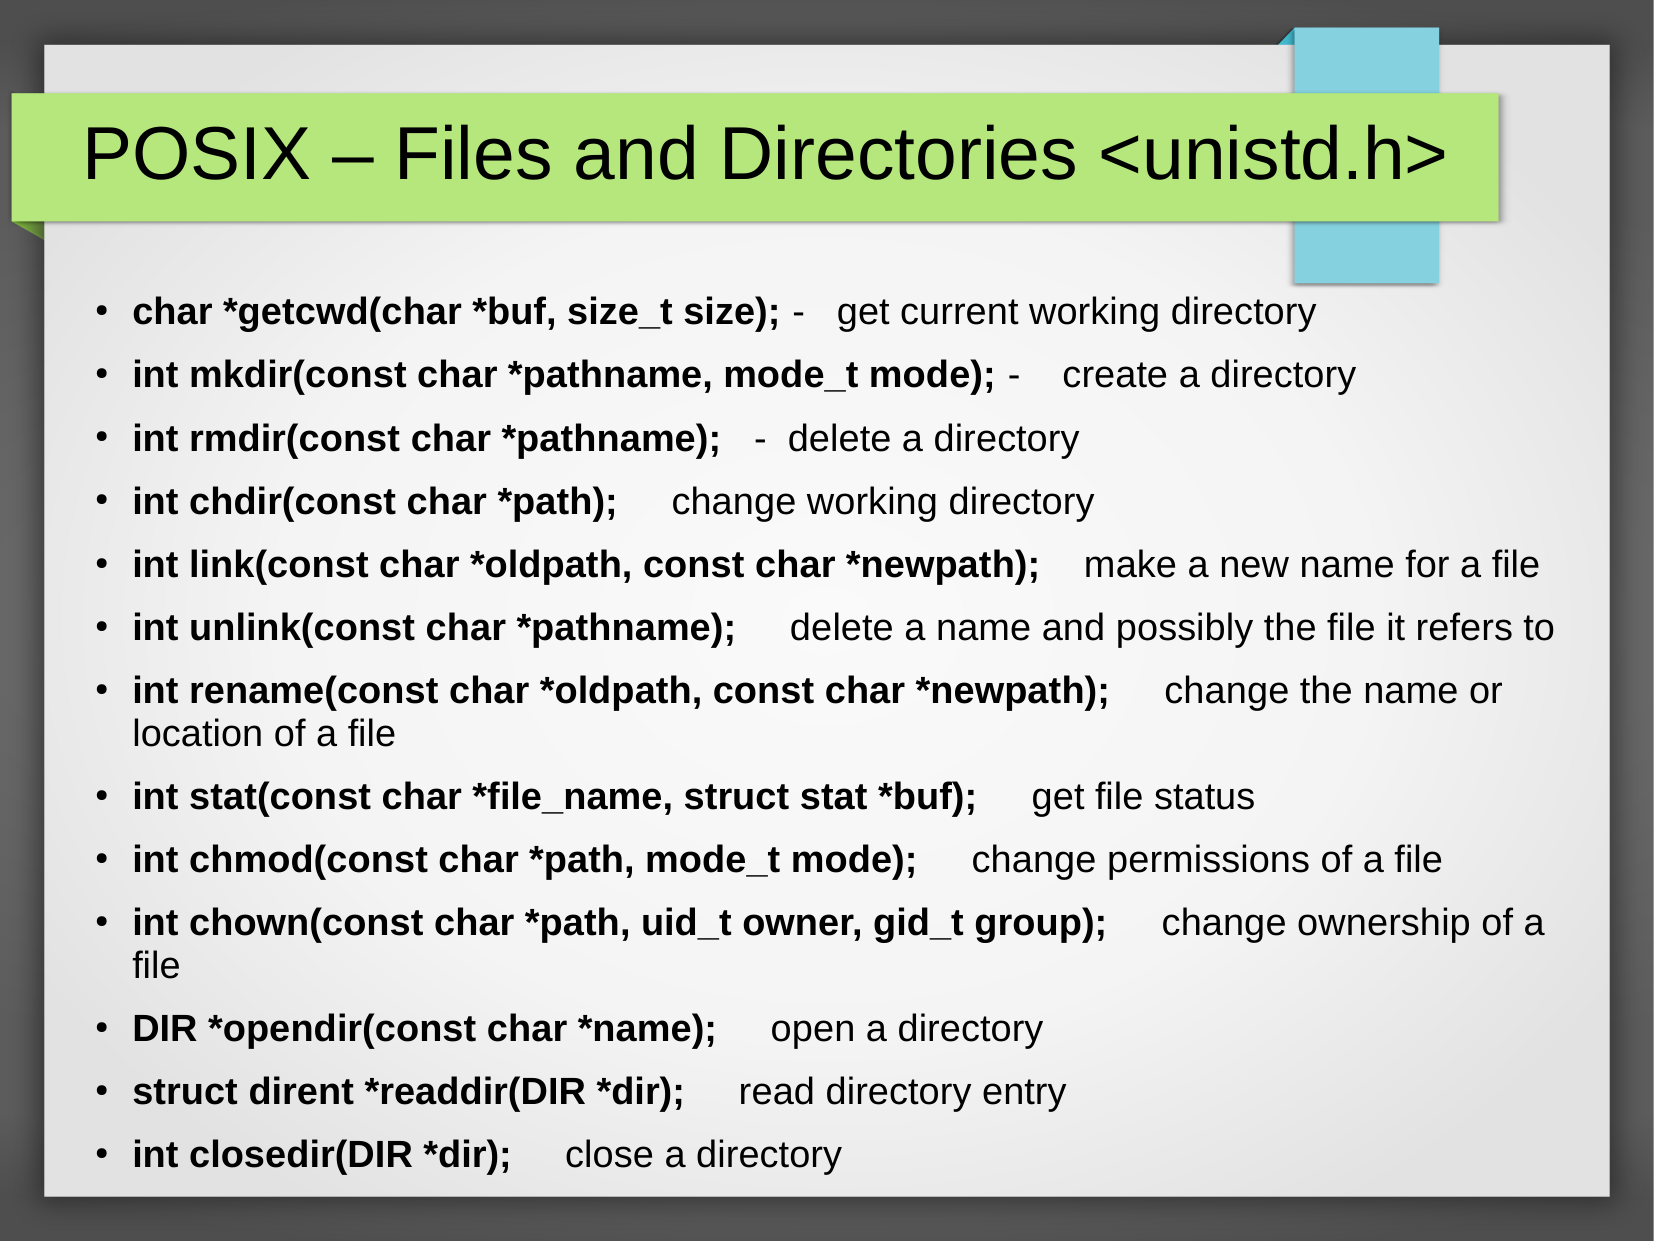

# POSIX – Files and Directories <unistd.h>
char *getcwd(char *buf, size_t size); - get current working directory
int mkdir(const char *pathname, mode_t mode); - create a directory
int rmdir(const char *pathname); - delete a directory
int chdir(const char *path); change working directory
int link(const char *oldpath, const char *newpath); make a new name for a file
int unlink(const char *pathname); delete a name and possibly the file it refers to
int rename(const char *oldpath, const char *newpath); change the name or location of a file
int stat(const char *file_name, struct stat *buf); get file status
int chmod(const char *path, mode_t mode); change permissions of a file
int chown(const char *path, uid_t owner, gid_t group); change ownership of a file
DIR *opendir(const char *name); open a directory
struct dirent *readdir(DIR *dir); read directory entry
int closedir(DIR *dir); close a directory